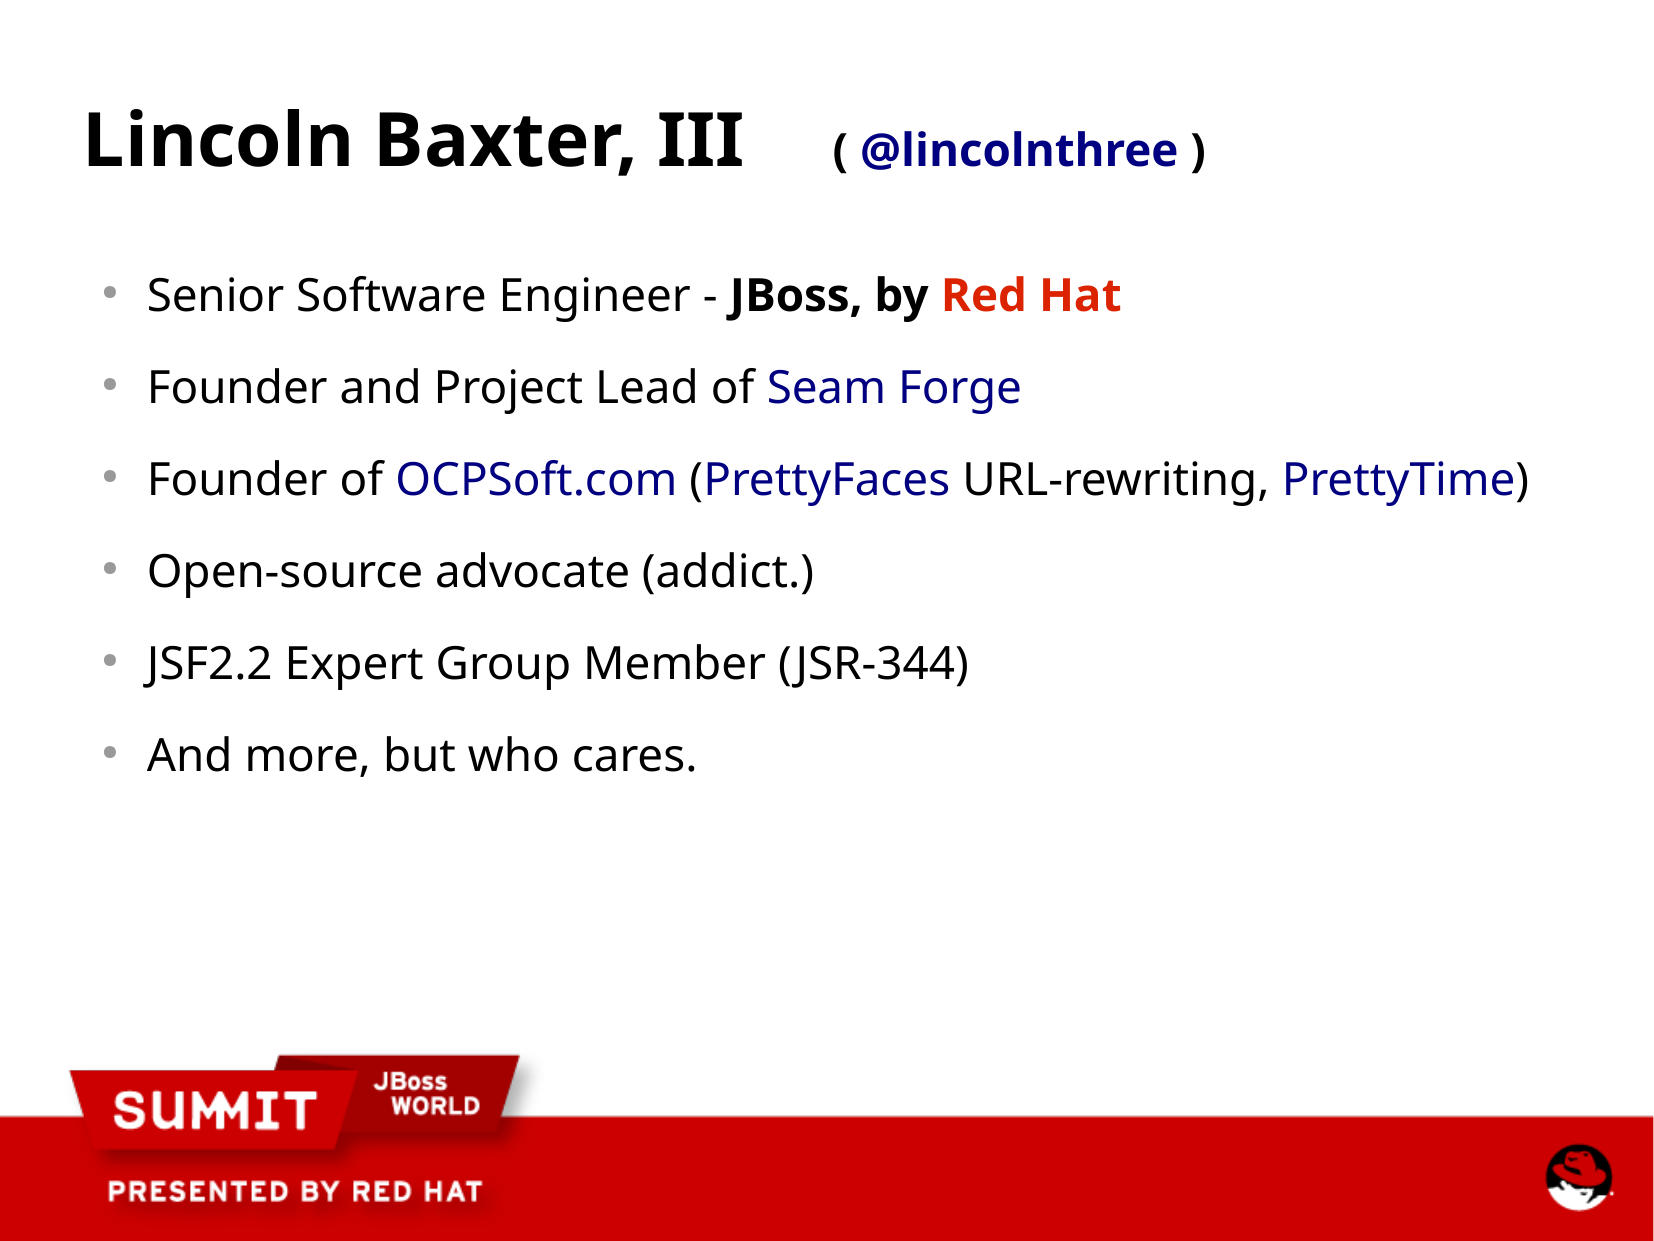

# Lincoln Baxter, III		( @lincolnthree )
Senior Software Engineer - JBoss, by Red Hat
Founder and Project Lead of Seam Forge
Founder of OCPSoft.com (PrettyFaces URL-rewriting, PrettyTime)
Open-source advocate (addict.)
JSF2.2 Expert Group Member (JSR-344)
And more, but who cares.